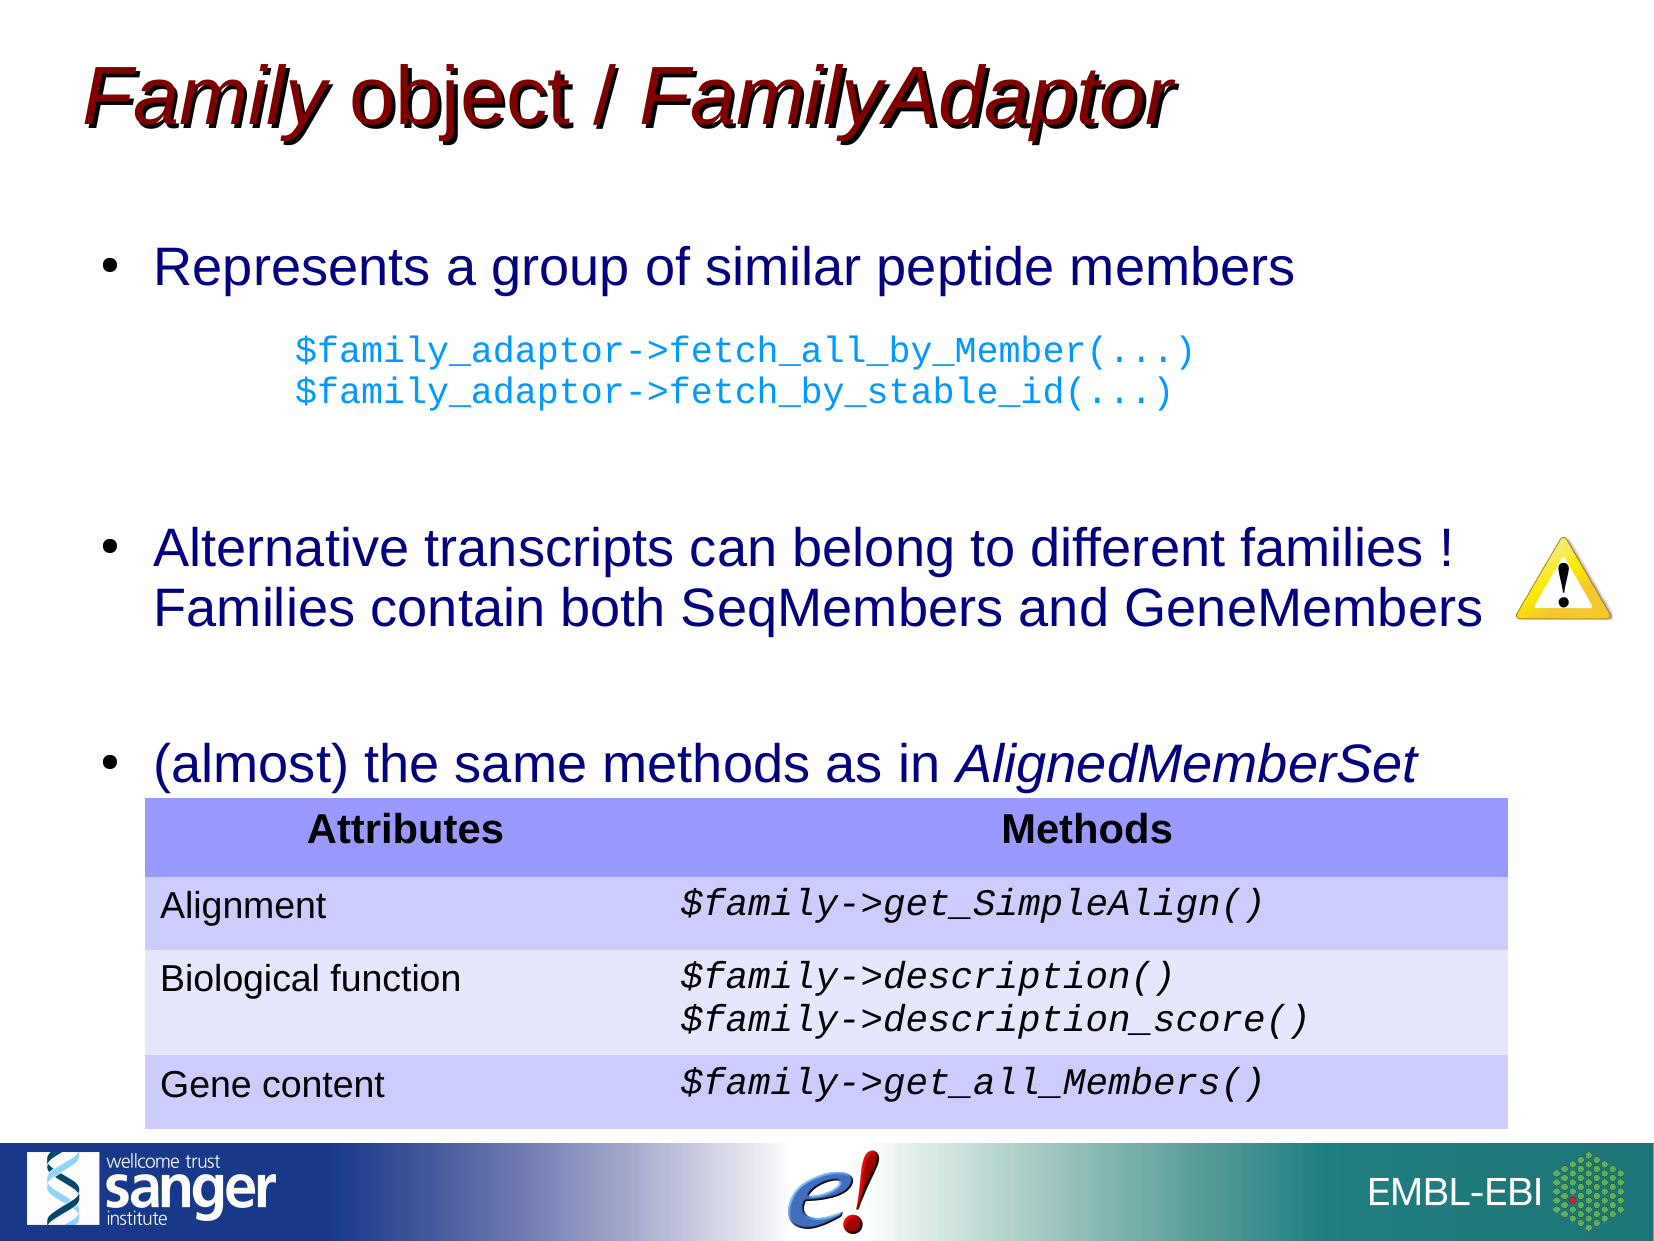

# Family object / FamilyAdaptor
Represents a group of similar peptide members
$family_adaptor->fetch_all_by_Member(...)
$family_adaptor->fetch_by_stable_id(...)
Alternative transcripts can belong to different families !
Families contain both SeqMembers and GeneMembers
(almost) the same methods as in AlignedMemberSet
| Attributes | Methods |
| --- | --- |
| Alignment | $family->get\_SimpleAlign() |
| Biological function | $family->description() $family->description\_score() |
| Gene content | $family->get\_all\_Members() |